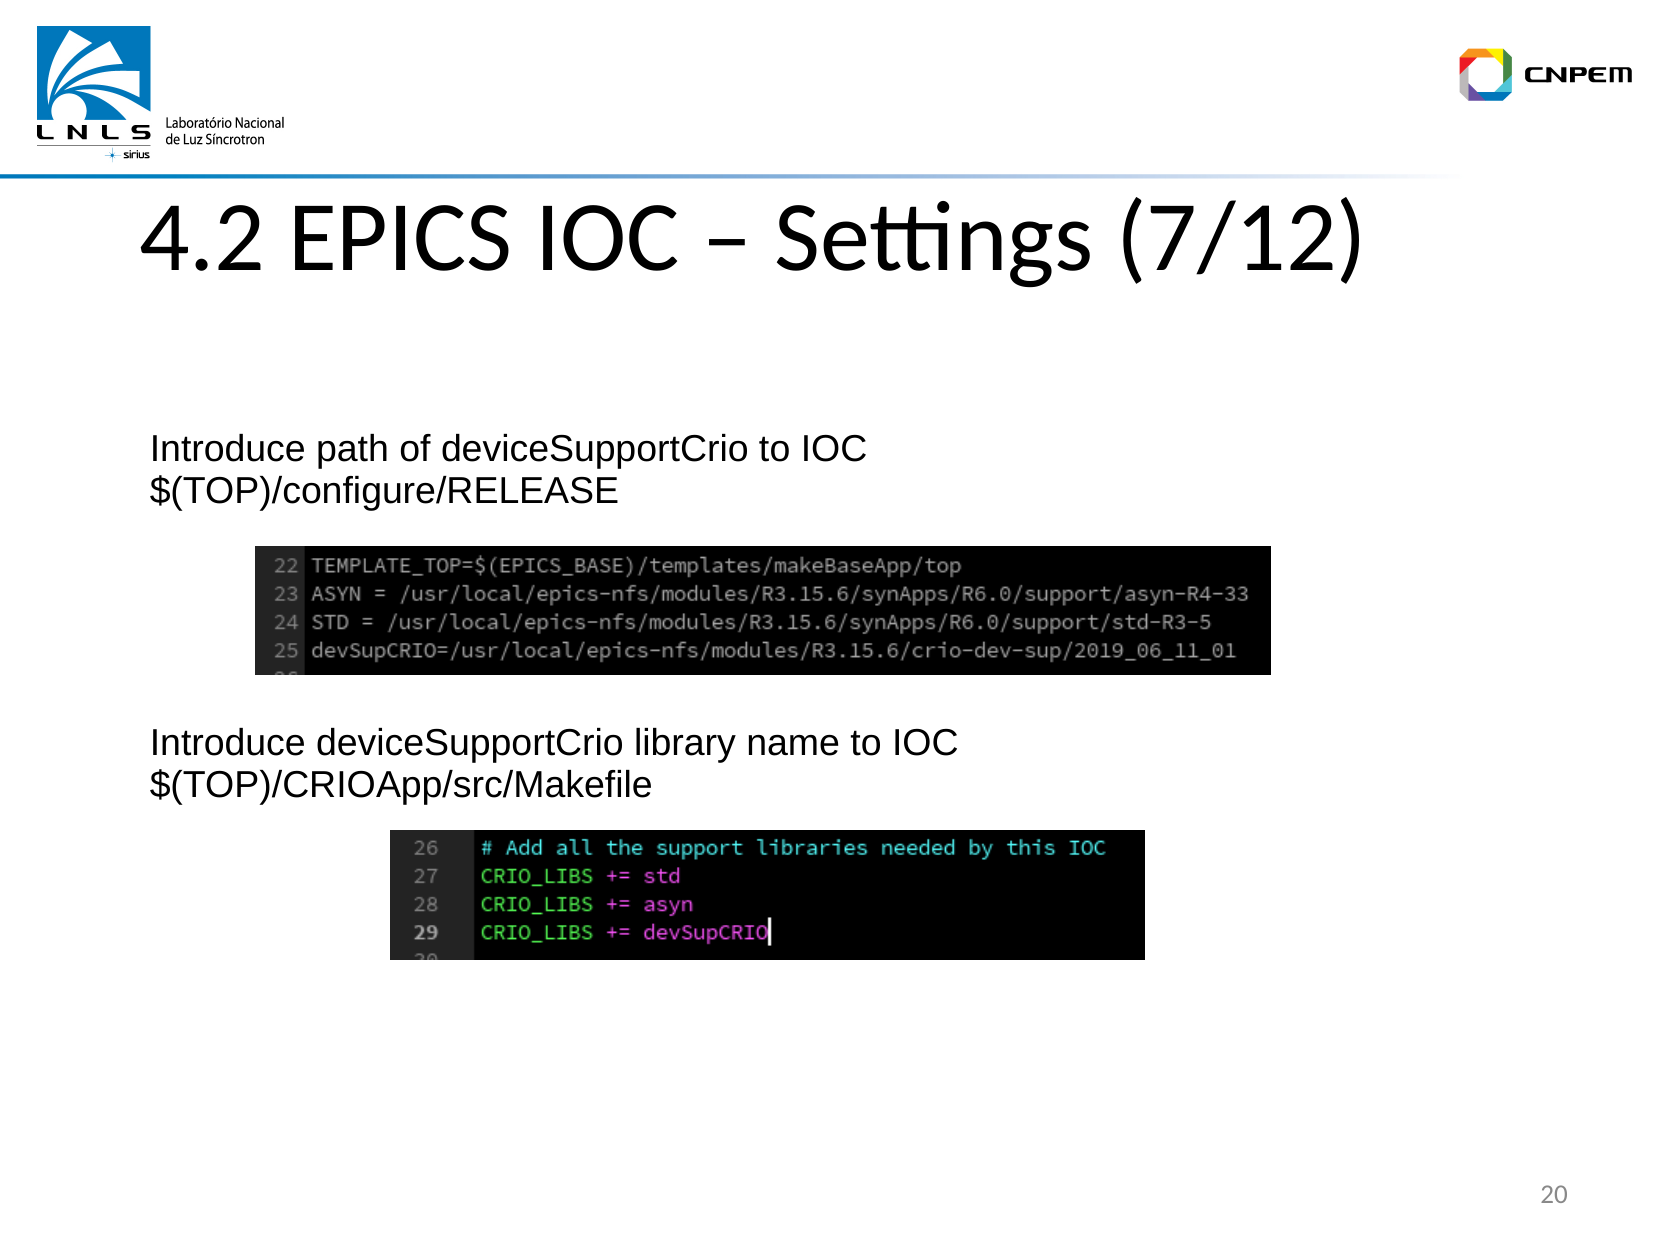

4.2 EPICS IOC – Settings (7/12)
Introduce path of deviceSupportCrio to IOC
$(TOP)/configure/RELEASE
Introduce deviceSupportCrio library name to IOC
$(TOP)/CRIOApp/src/Makefile
20